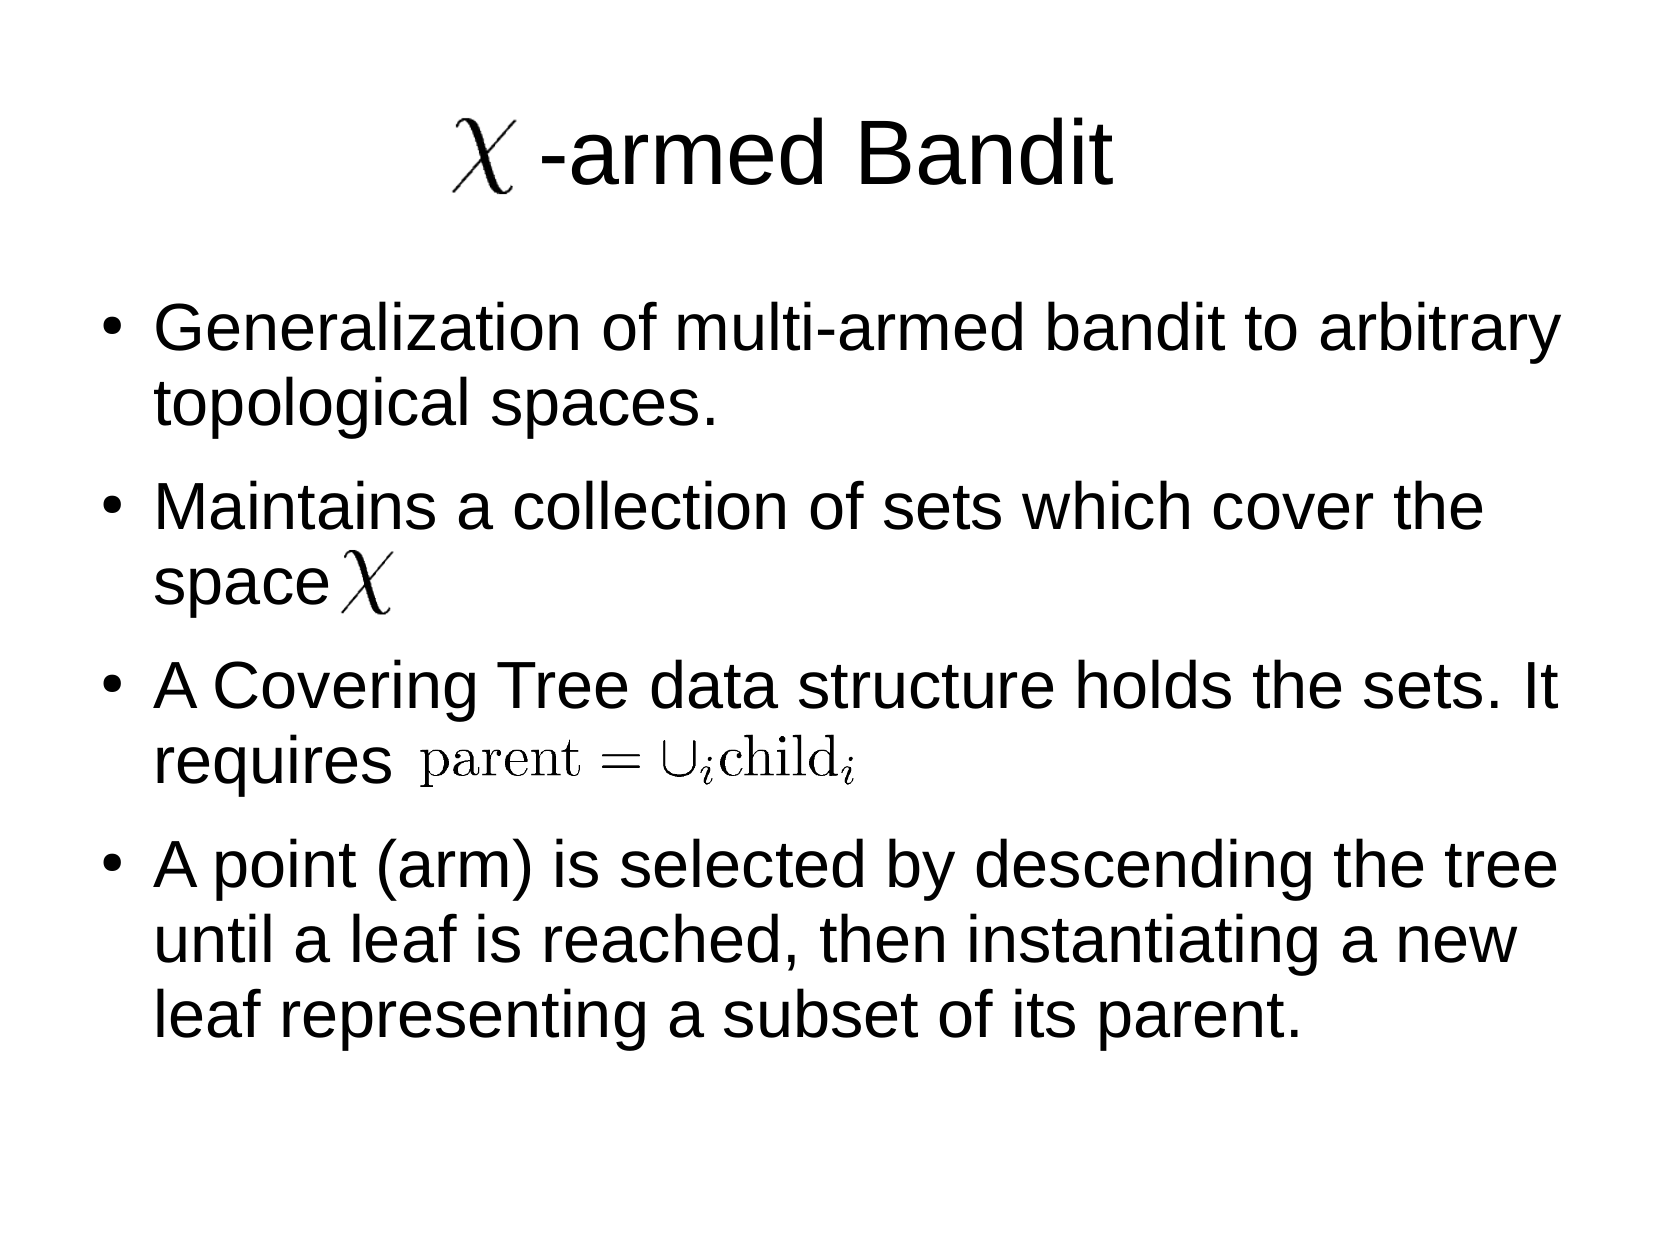

# -armed Bandit
Generalization of multi-armed bandit to arbitrary topological spaces.
Maintains a collection of sets which cover the space
A Covering Tree data structure holds the sets. It requires
A point (arm) is selected by descending the tree until a leaf is reached, then instantiating a new leaf representing a subset of its parent.